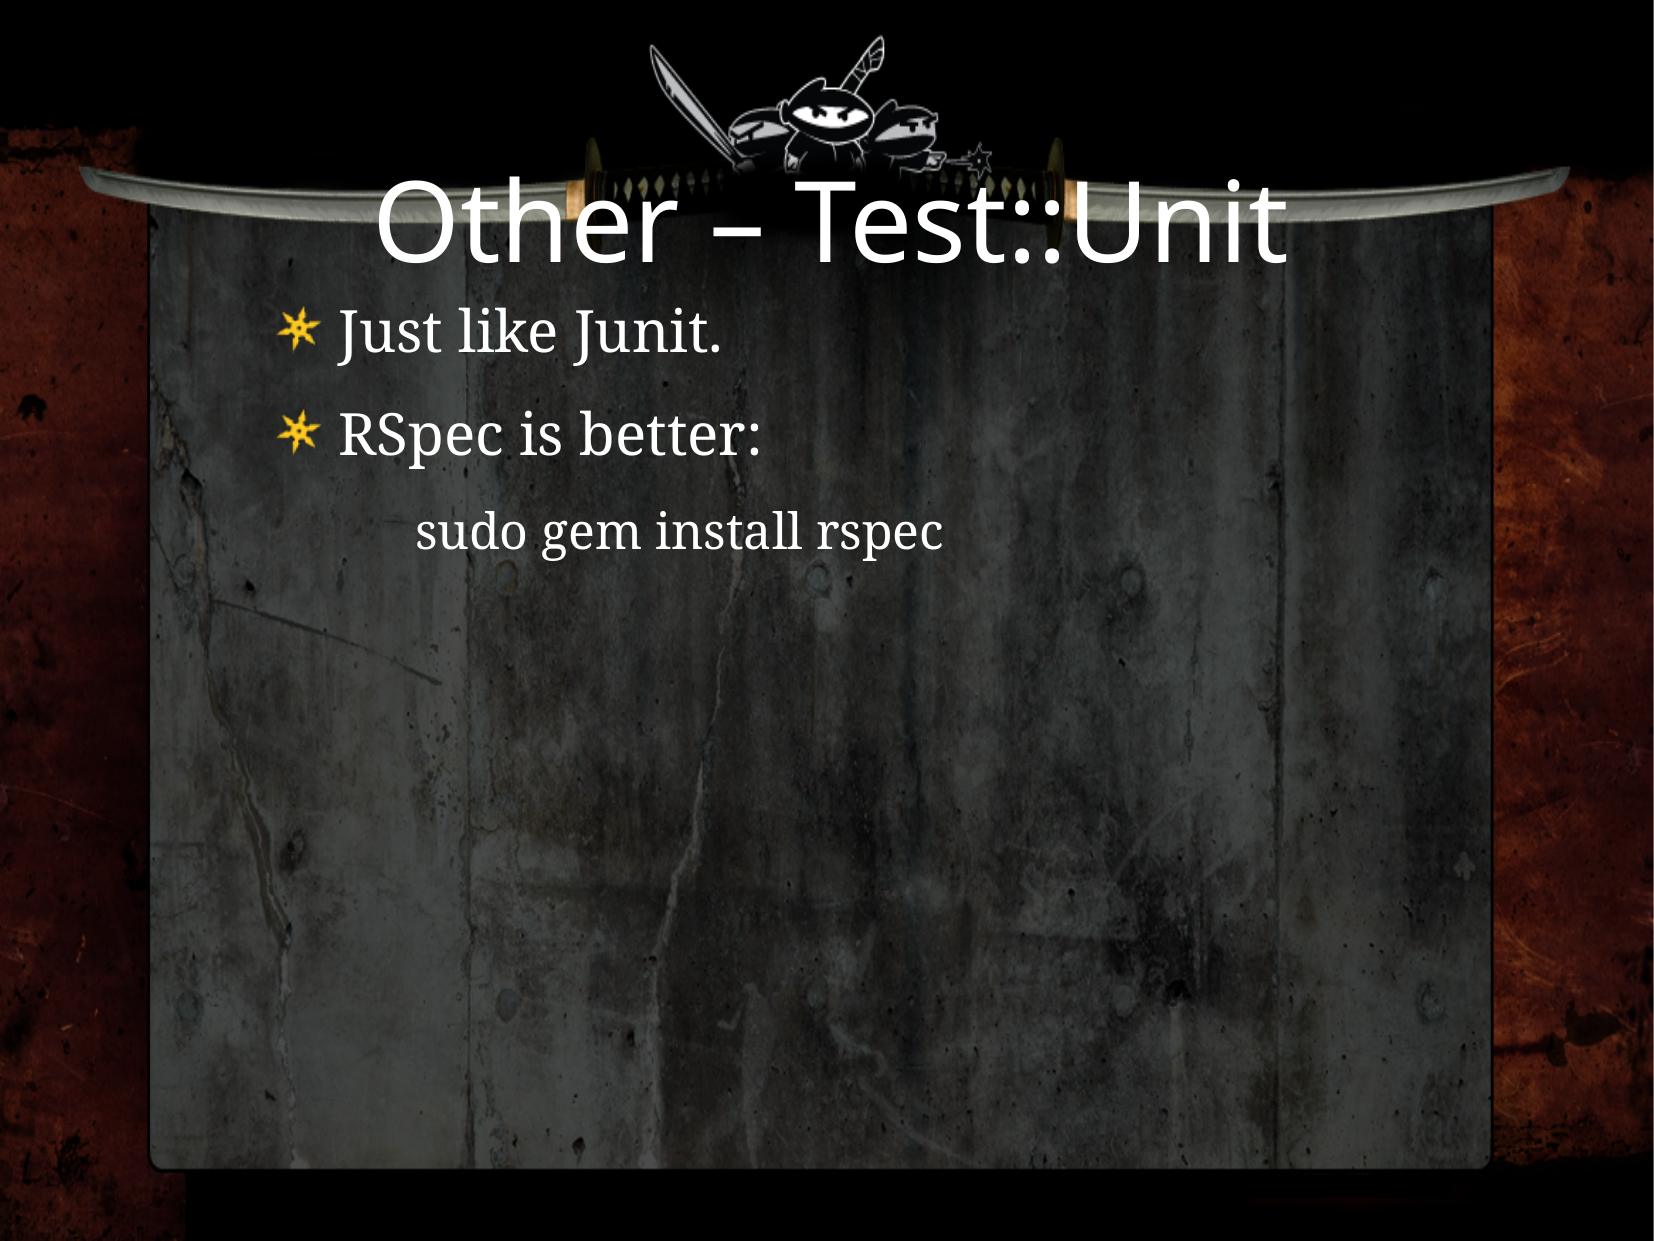

# Other – Test::Unit
Just like Junit.
RSpec is better:
sudo gem install rspec